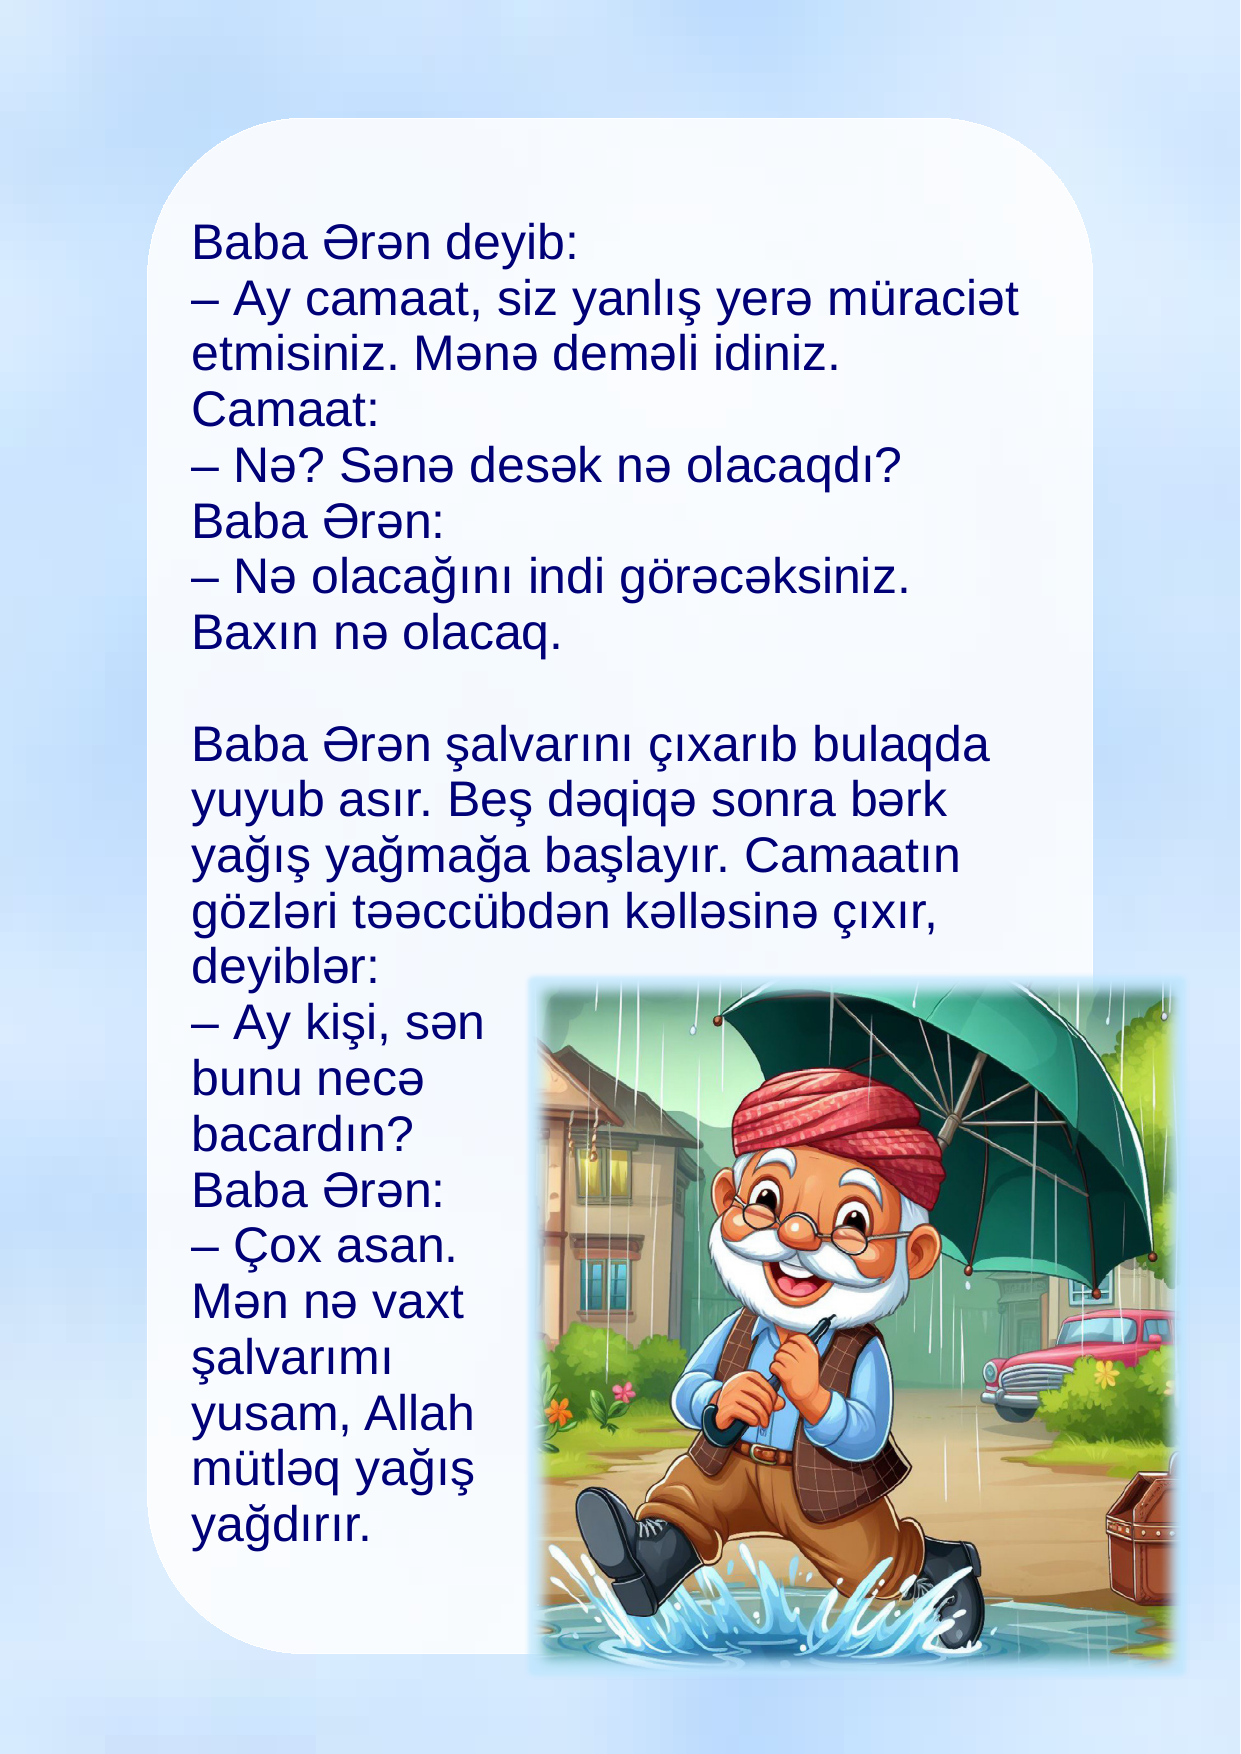

Baba Ərən deyib:
– Ay camaat, siz yanlış yerə müraciət etmisiniz. Mənə deməli idiniz.
Camaat:
– Nə? Sənə desək nə olacaqdı?
Baba Ərən:
– Nə olacağını indi görəcəksiniz. Baxın nə olacaq.
Baba Ərən şalvarını çıxarıb bulaqda yuyub asır. Beş dəqiqə sonra bərk yağış yağmağa başlayır. Camaatın gözləri təəccübdən kəlləsinə çıxır, deyiblər:
– Ay kişi, sən
bunu necə
bacardın?
Baba Ərən:
– Çox asan.
Mən nə vaxt
şalvarımı
yusam, Allah
mütləq yağış
yağdırır.